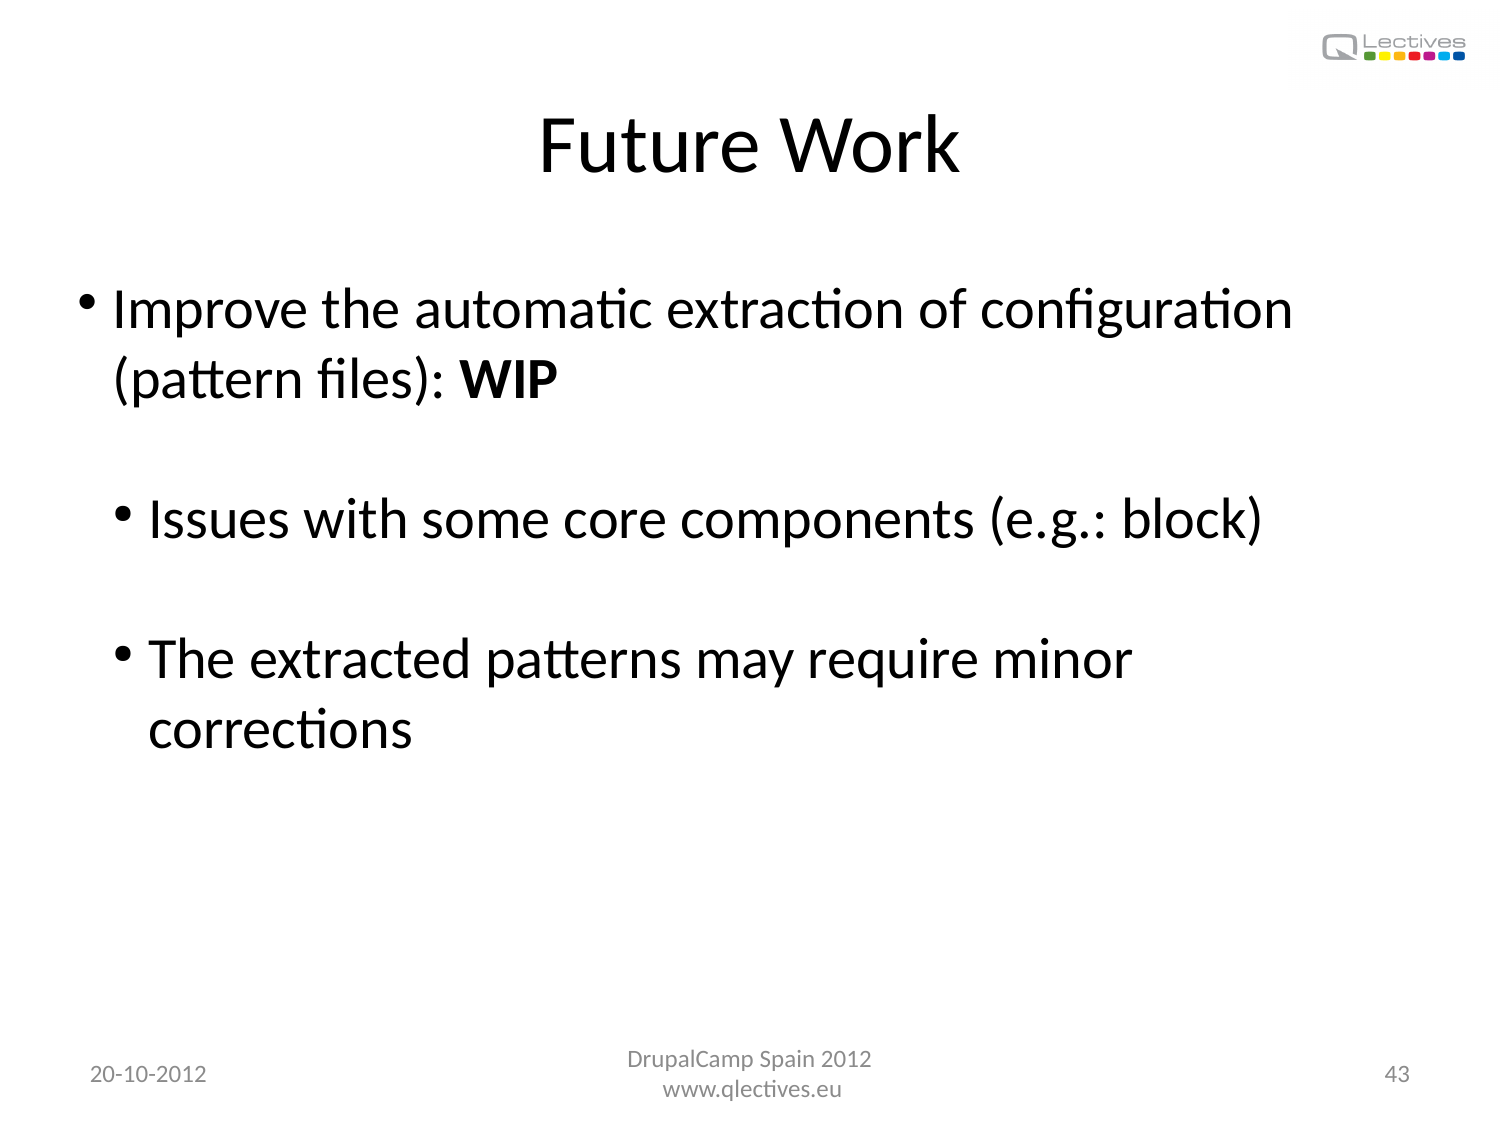

Future Work
Improve the automatic extraction of configuration (pattern files): WIP
Issues with some core components (e.g.: block)
The extracted patterns may require minor corrections
20-10-2012
DrupalCamp Spain 2012
 www.qlectives.eu